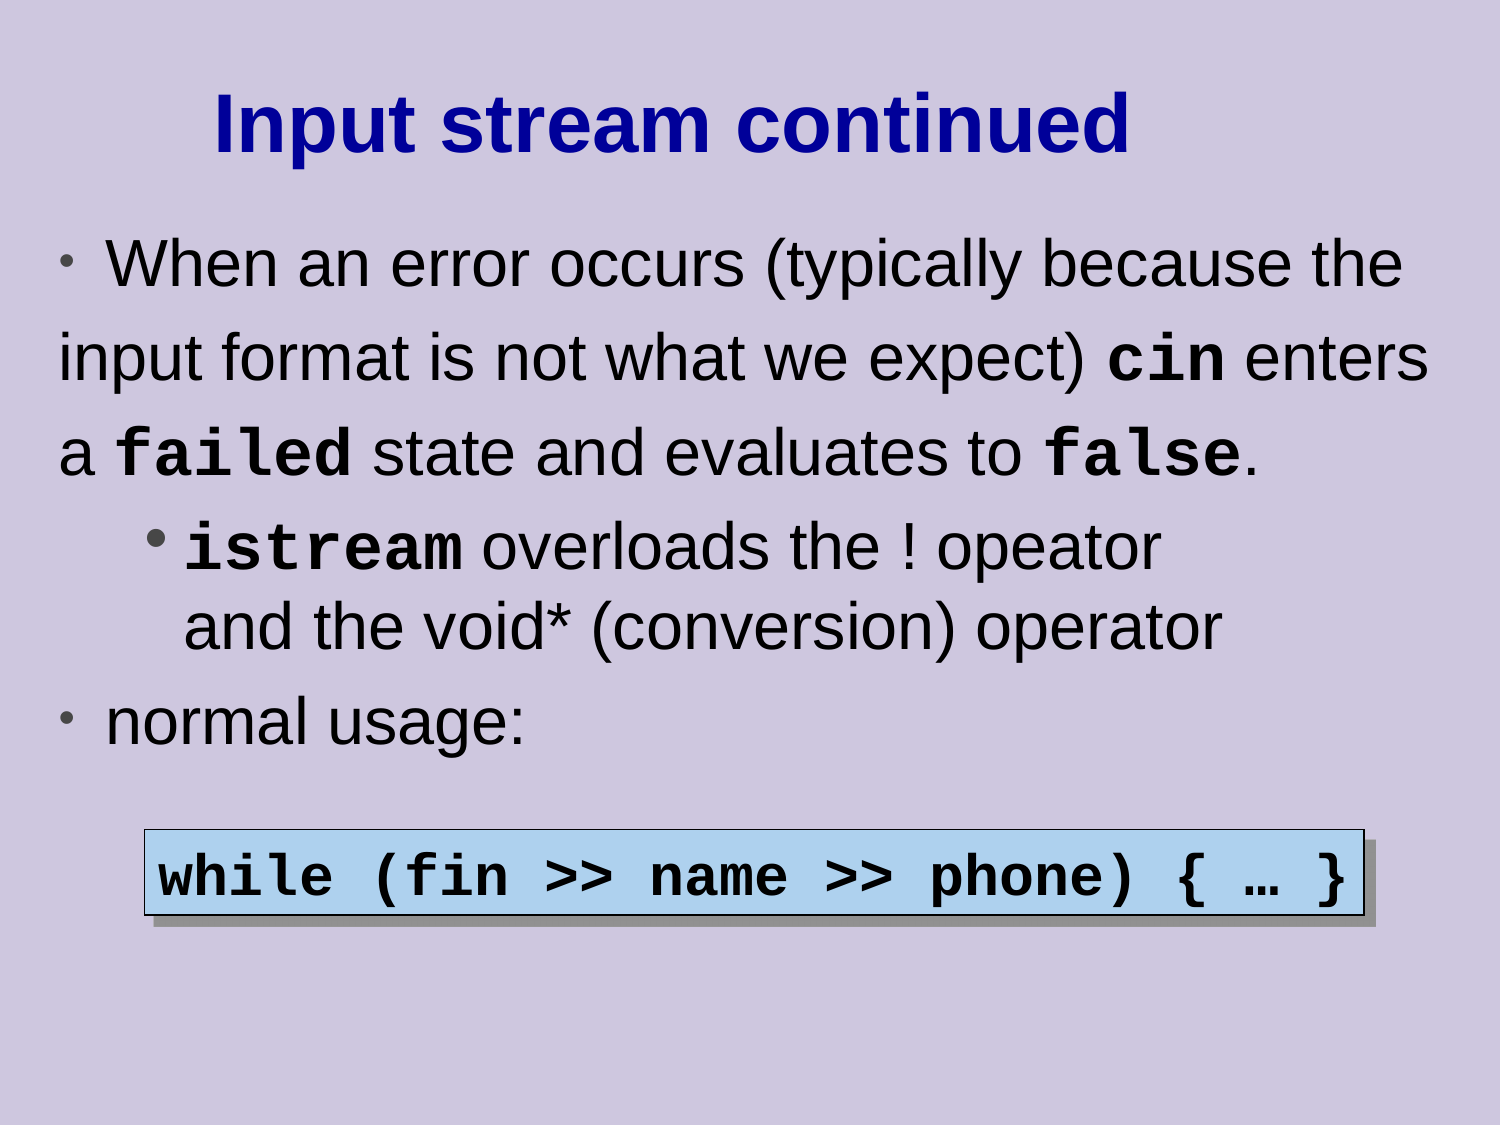

# Input stream continued
When an error occurs (typically because the
input format is not what we expect) cin enters
a failed state and evaluates to false.
istream overloads the ! opeator
and the void* (conversion) operator
normal usage:
while (fin >> name >> phone) { … }